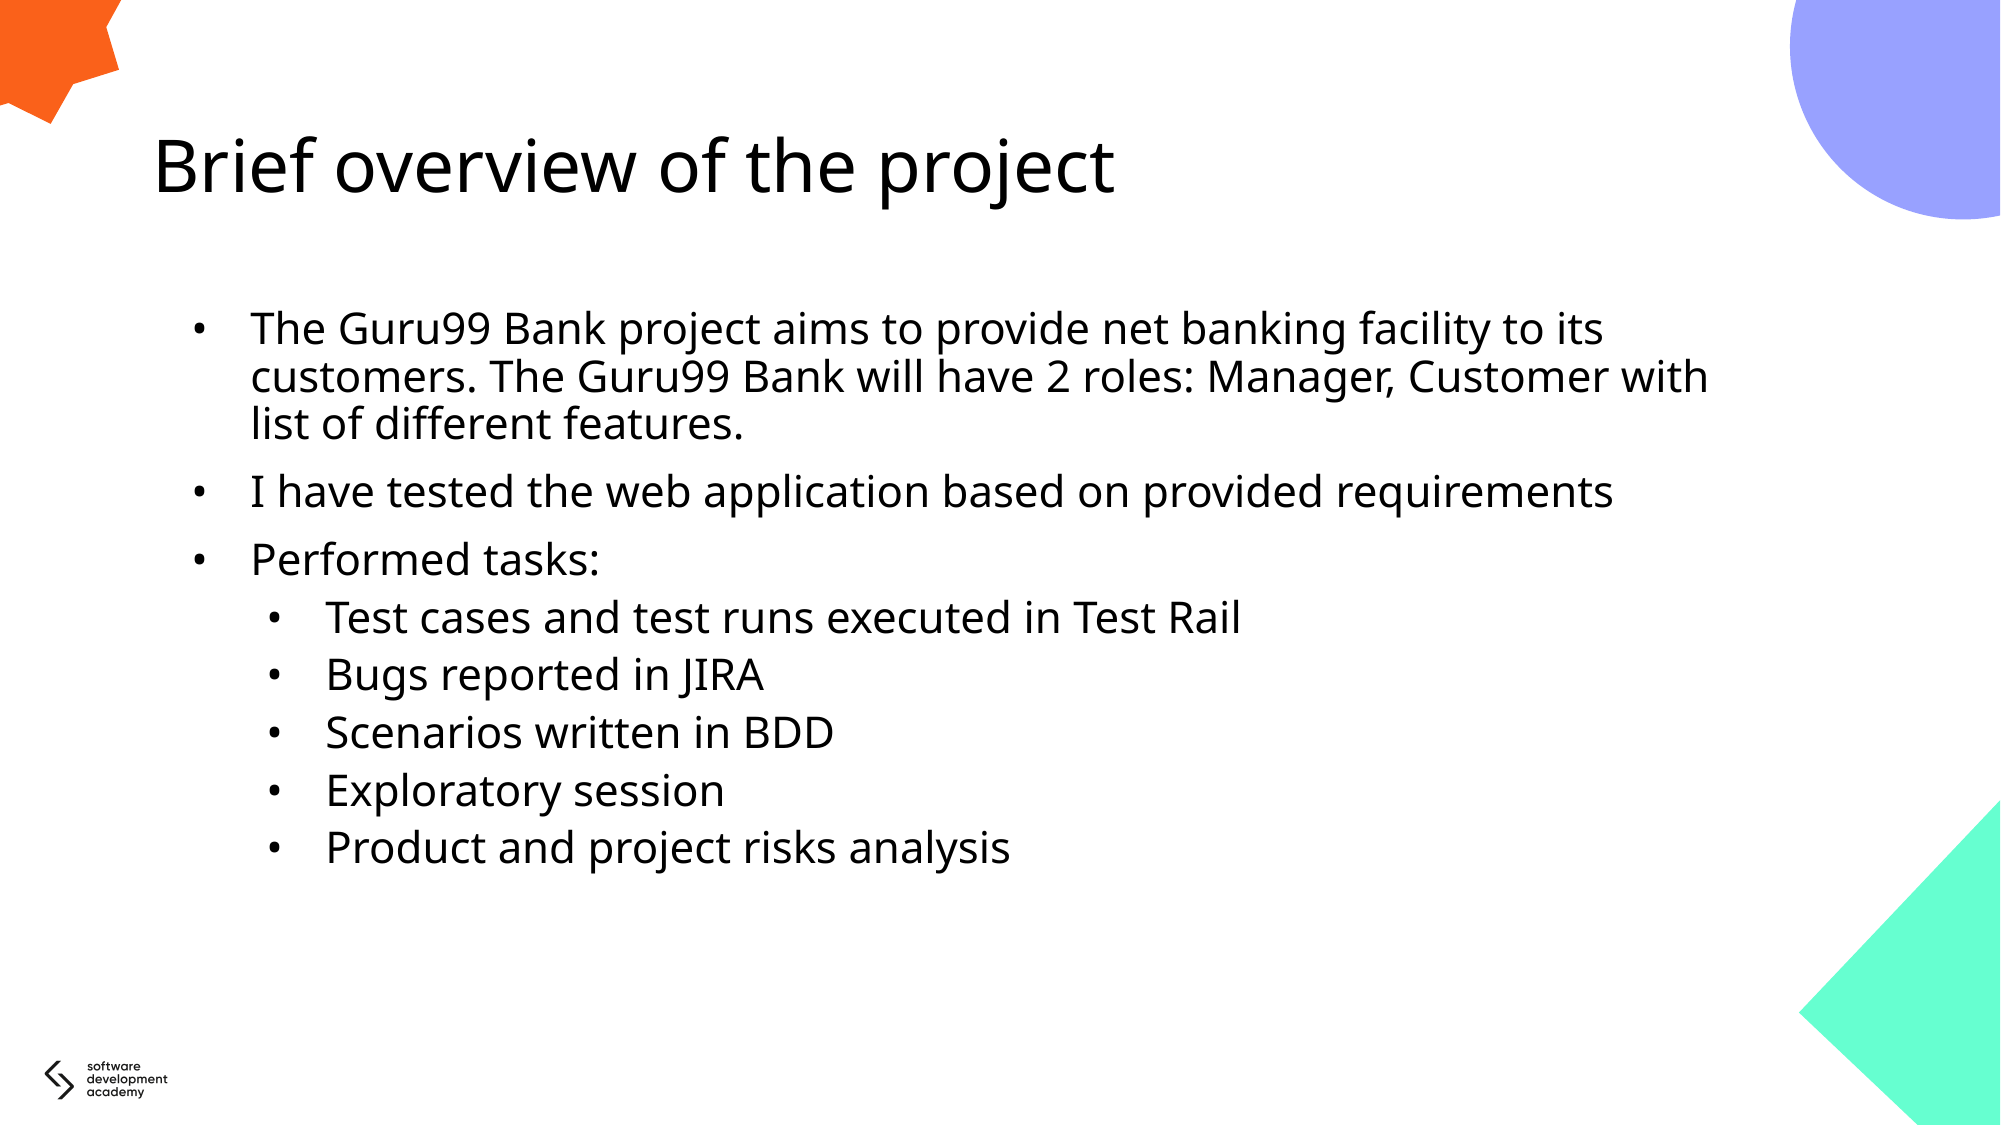

# Brief overview of the project
The Guru99 Bank project aims to provide net banking facility to its customers. The Guru99 Bank will have 2 roles: Manager, Customer with list of different features.
I have tested the web application based on provided requirements
Performed tasks:
Test cases and test runs executed in Test Rail
Bugs reported in JIRA
Scenarios written in BDD
Exploratory session
Product and project risks analysis